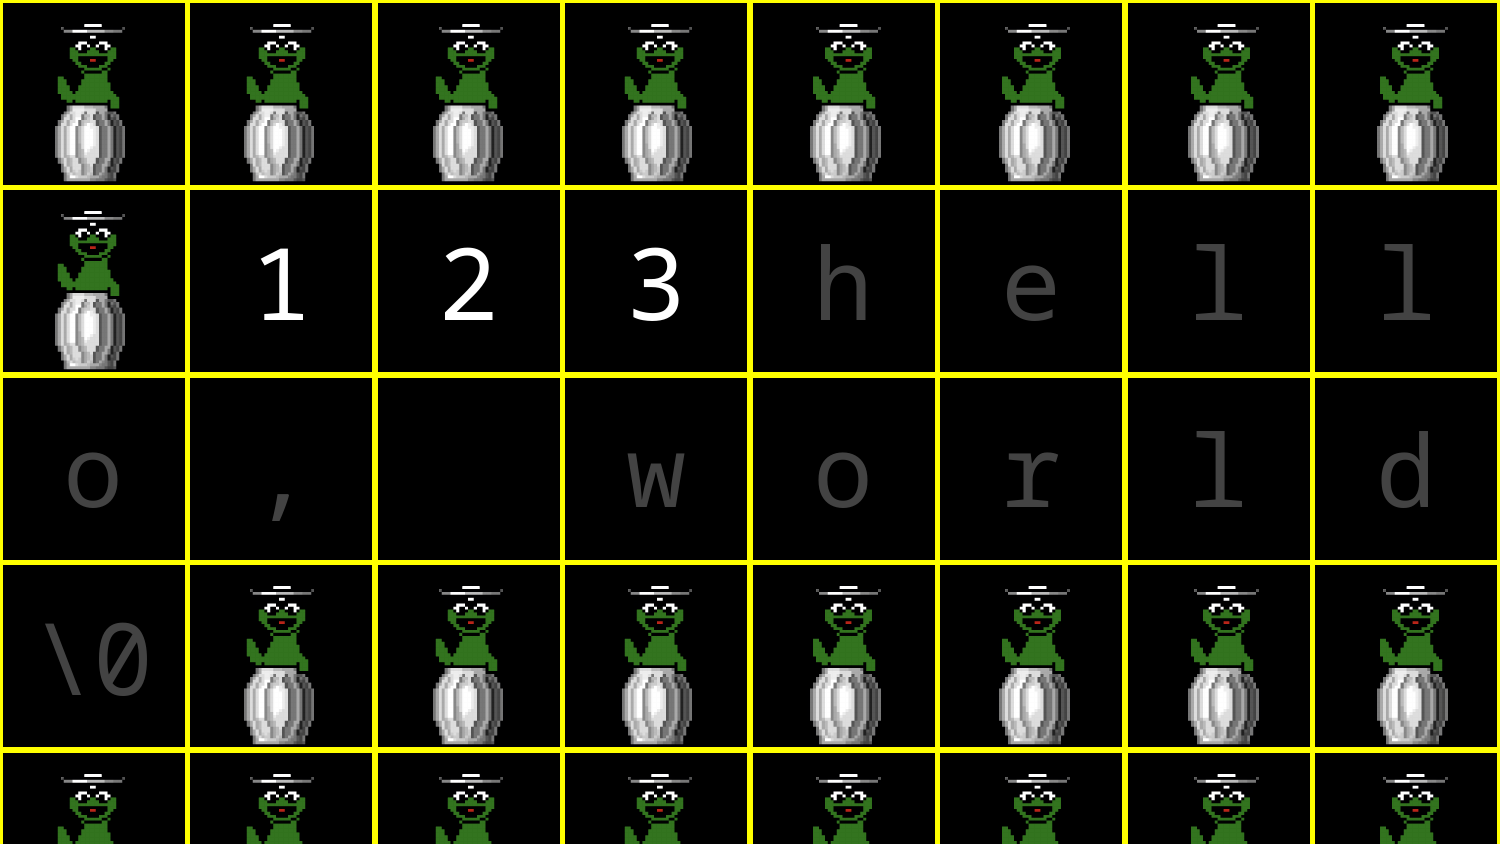

| | | | | | | | |
| --- | --- | --- | --- | --- | --- | --- | --- |
| | 1 | 2 | 3 | h | e | l | l |
| o | , | | w | o | r | l | d |
| \0 | | | | | | | |
| | | | | | | | |